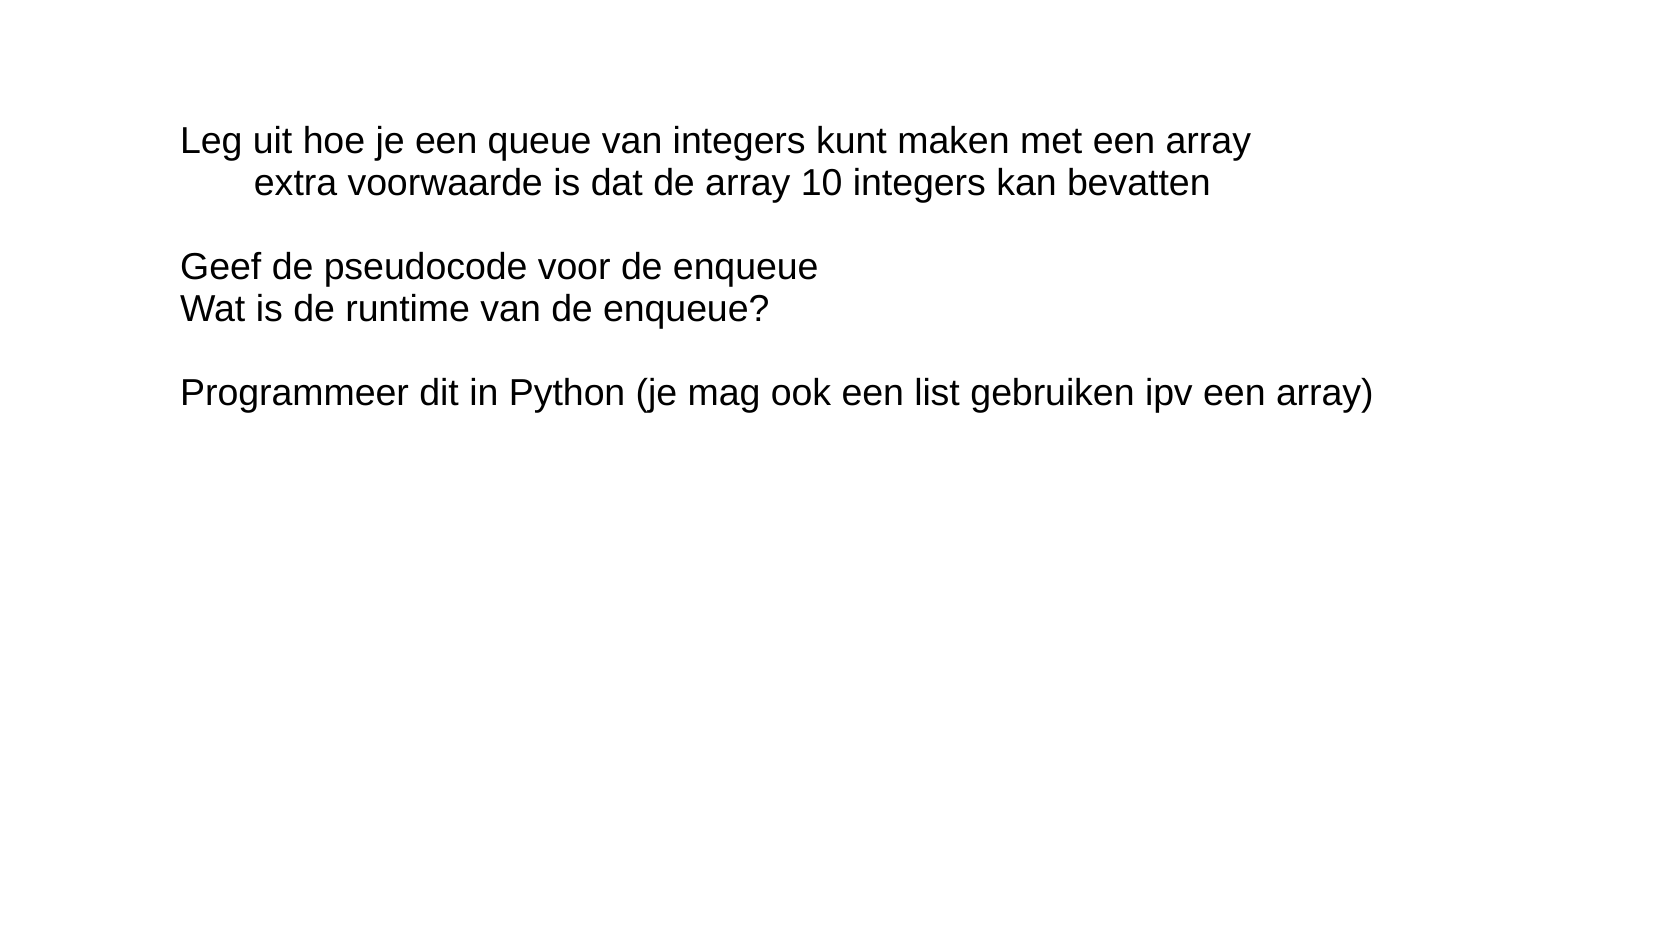

Leg uit hoe je een queue van integers kunt maken met een array
	extra voorwaarde is dat de array 10 integers kan bevatten
Geef de pseudocode voor de enqueue
Wat is de runtime van de enqueue?
Programmeer dit in Python (je mag ook een list gebruiken ipv een array)